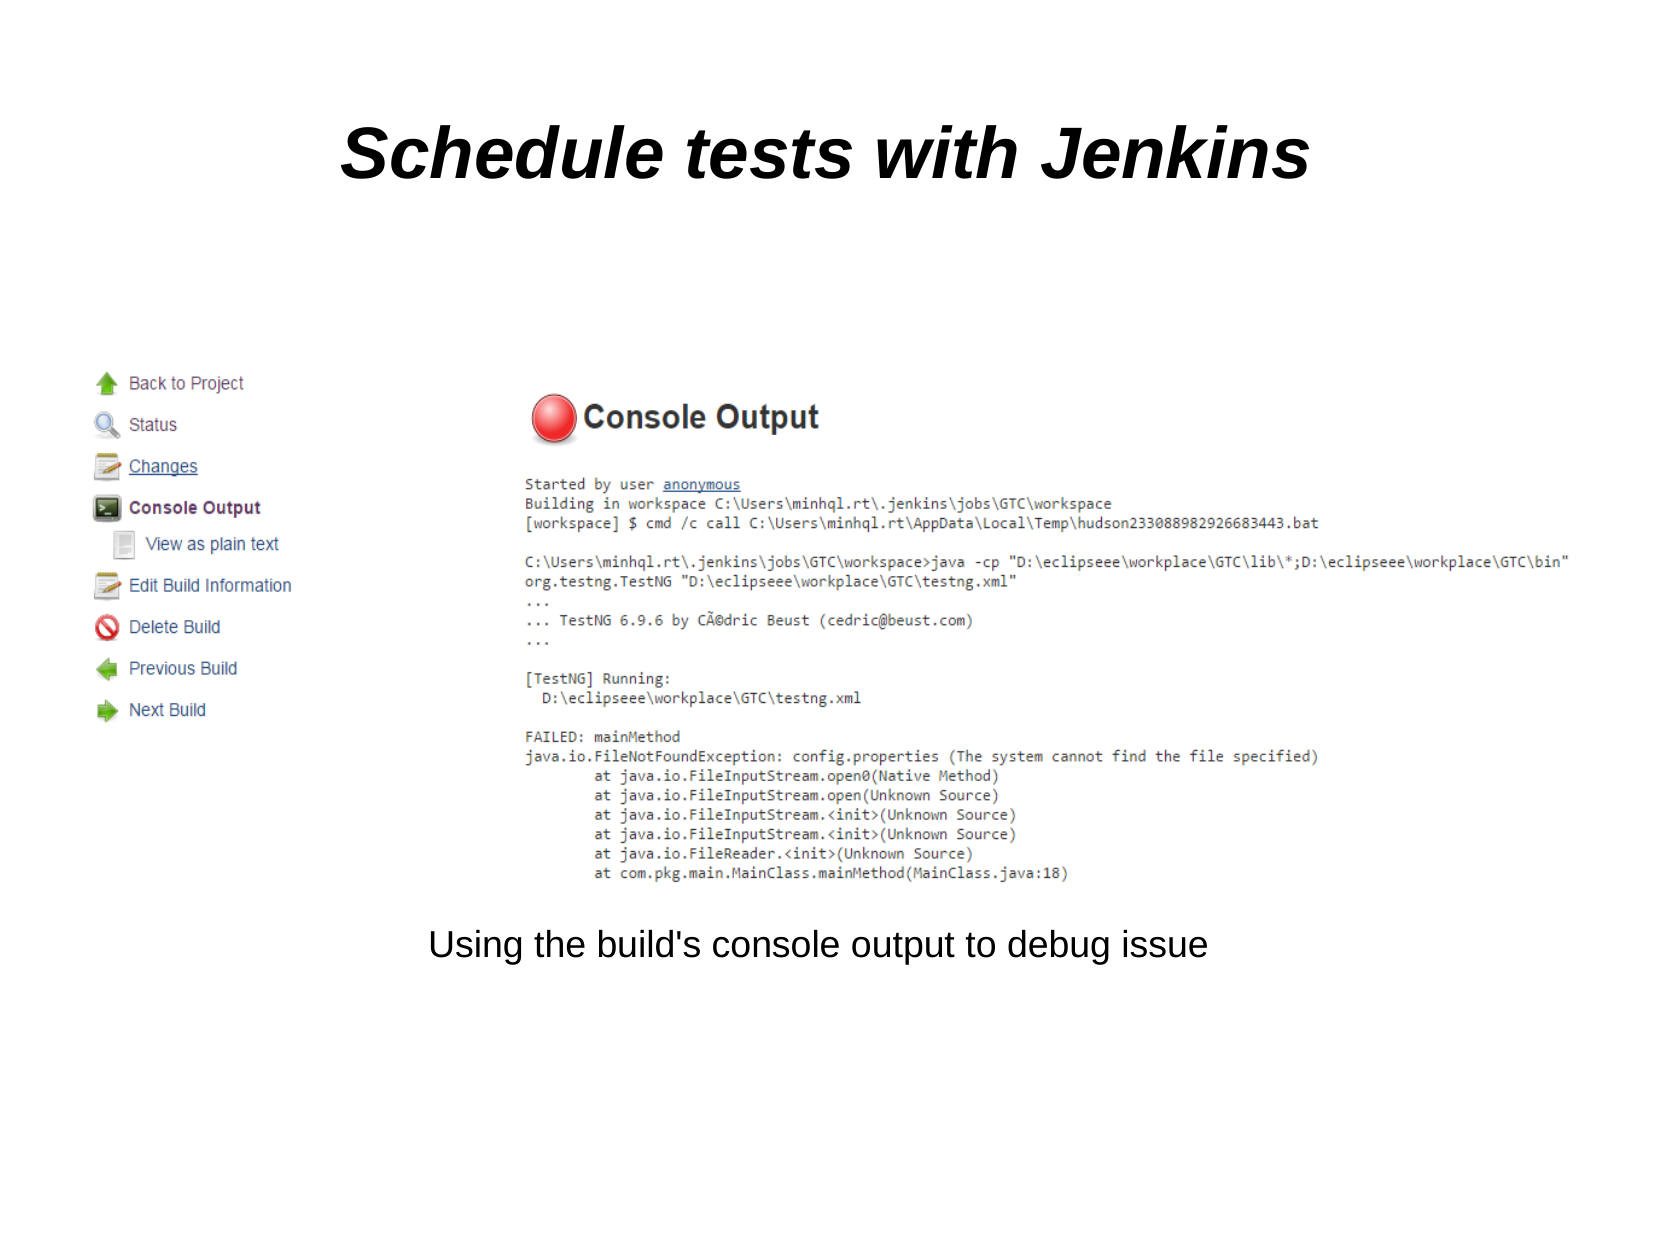

# Schedule tests with Jenkins
Using the build's console output to debug issue